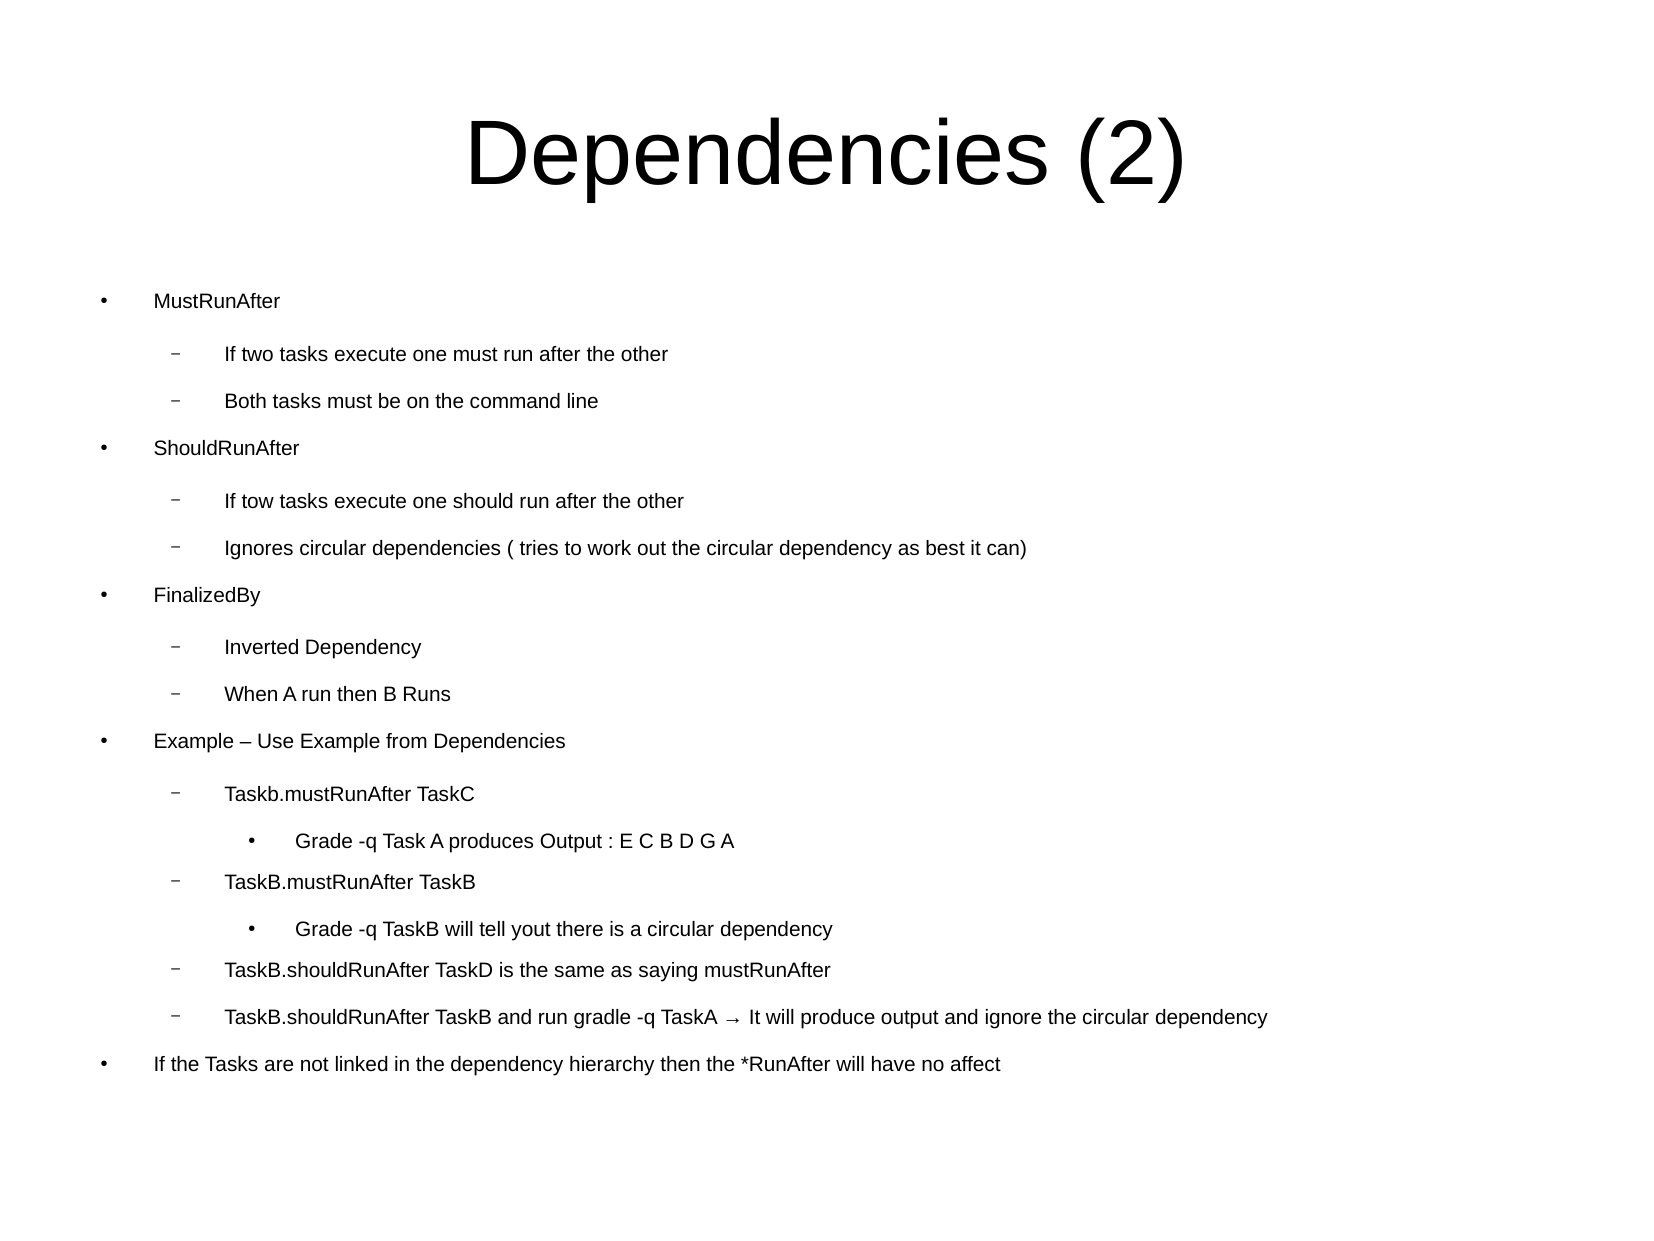

# Dependencies (2)
MustRunAfter
If two tasks execute one must run after the other
Both tasks must be on the command line
ShouldRunAfter
If tow tasks execute one should run after the other
Ignores circular dependencies ( tries to work out the circular dependency as best it can)
FinalizedBy
Inverted Dependency
When A run then B Runs
Example – Use Example from Dependencies
Taskb.mustRunAfter TaskC
Grade -q Task A produces Output : E C B D G A
TaskB.mustRunAfter TaskB
Grade -q TaskB will tell yout there is a circular dependency
TaskB.shouldRunAfter TaskD is the same as saying mustRunAfter
TaskB.shouldRunAfter TaskB and run gradle -q TaskA → It will produce output and ignore the circular dependency
If the Tasks are not linked in the dependency hierarchy then the *RunAfter will have no affect